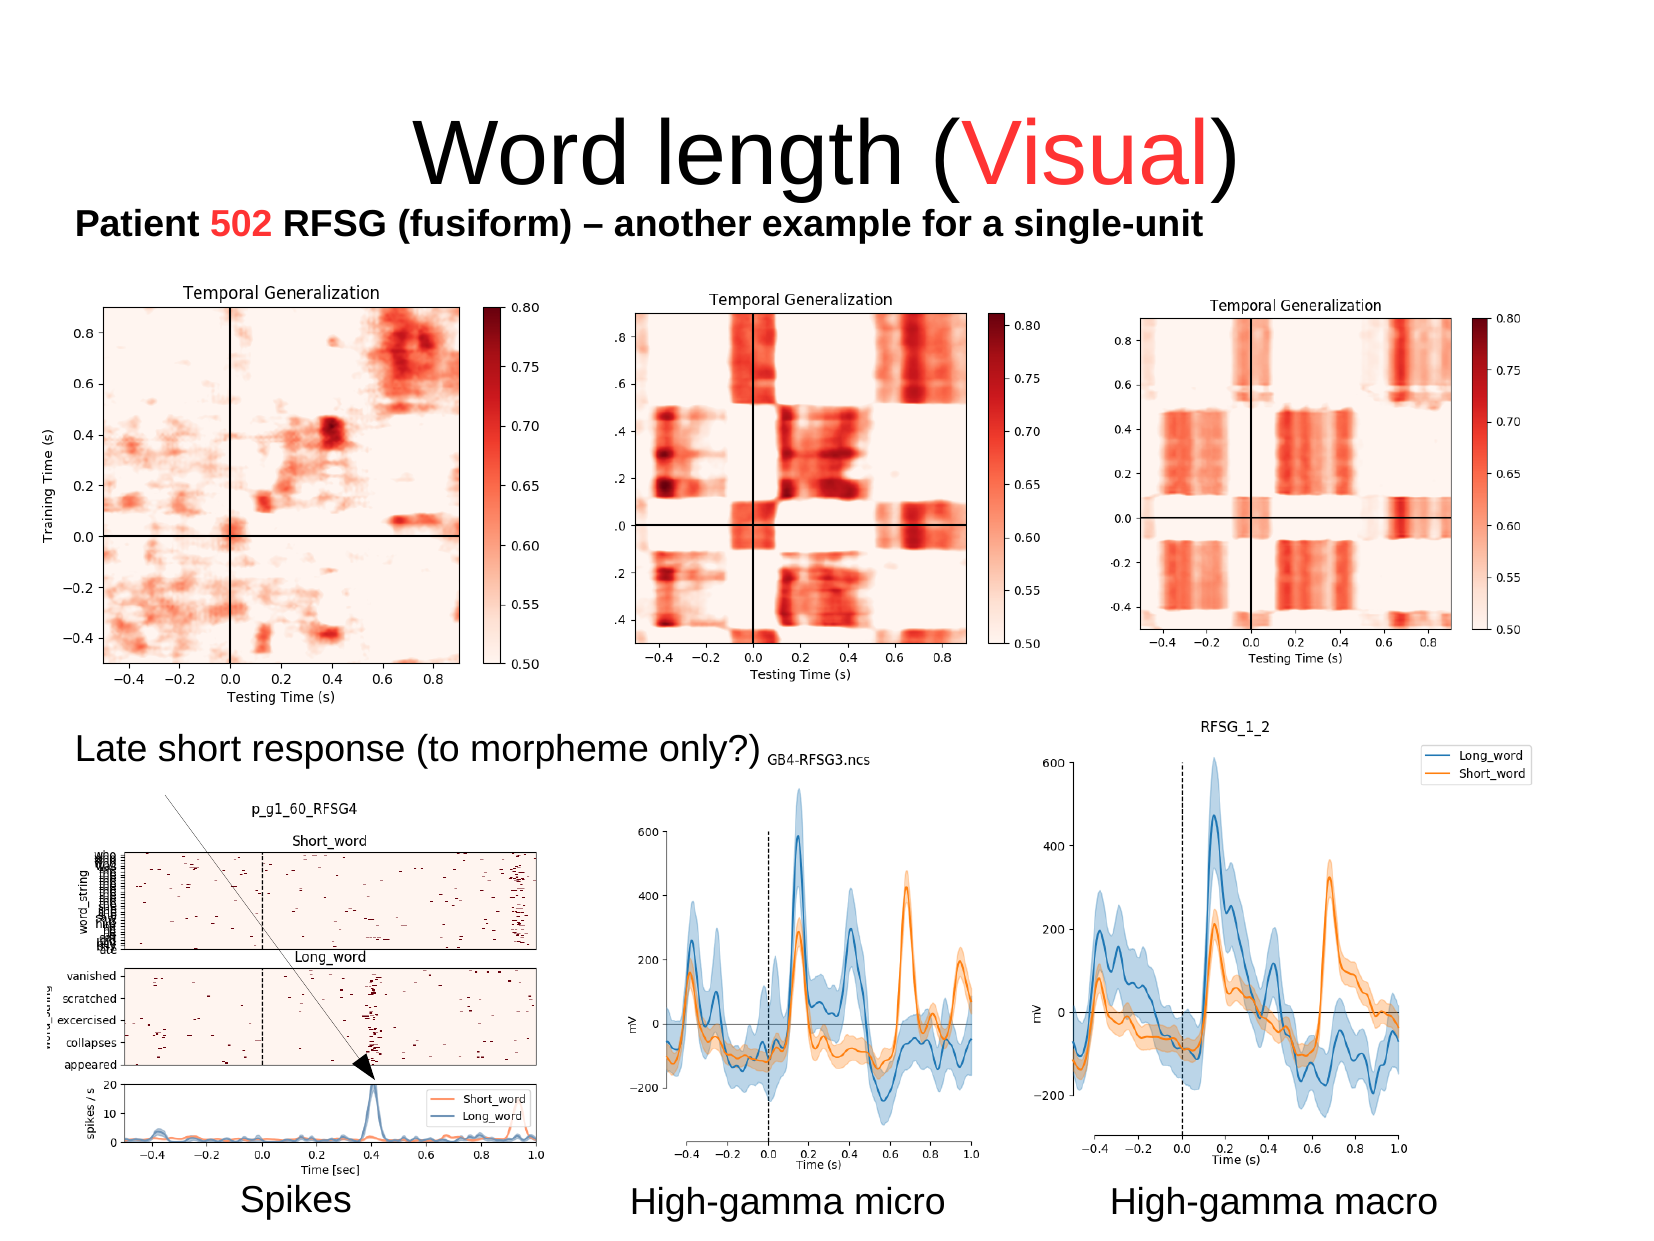

# Word length (Visual)
Patient 502 RFSG (fusiform) – another example for a single-unit
Late short response (to morpheme only?)
Spikes
High-gamma micro
High-gamma macro